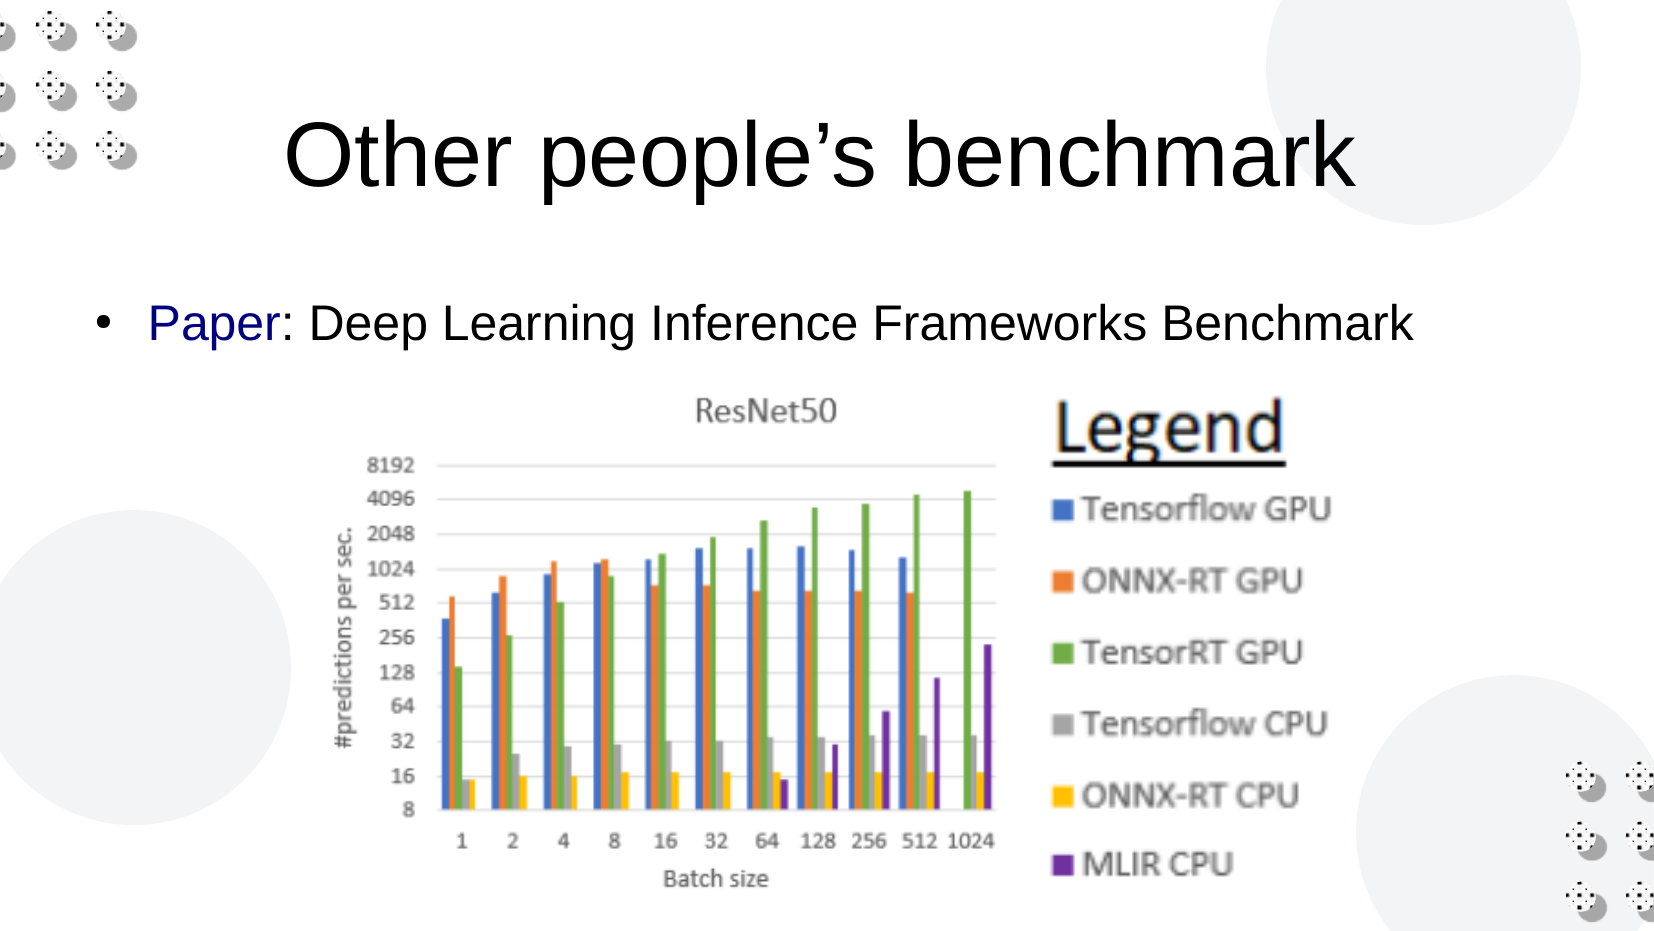

# Other people’s benchmark
Paper: Deep Learning Inference Frameworks Benchmark